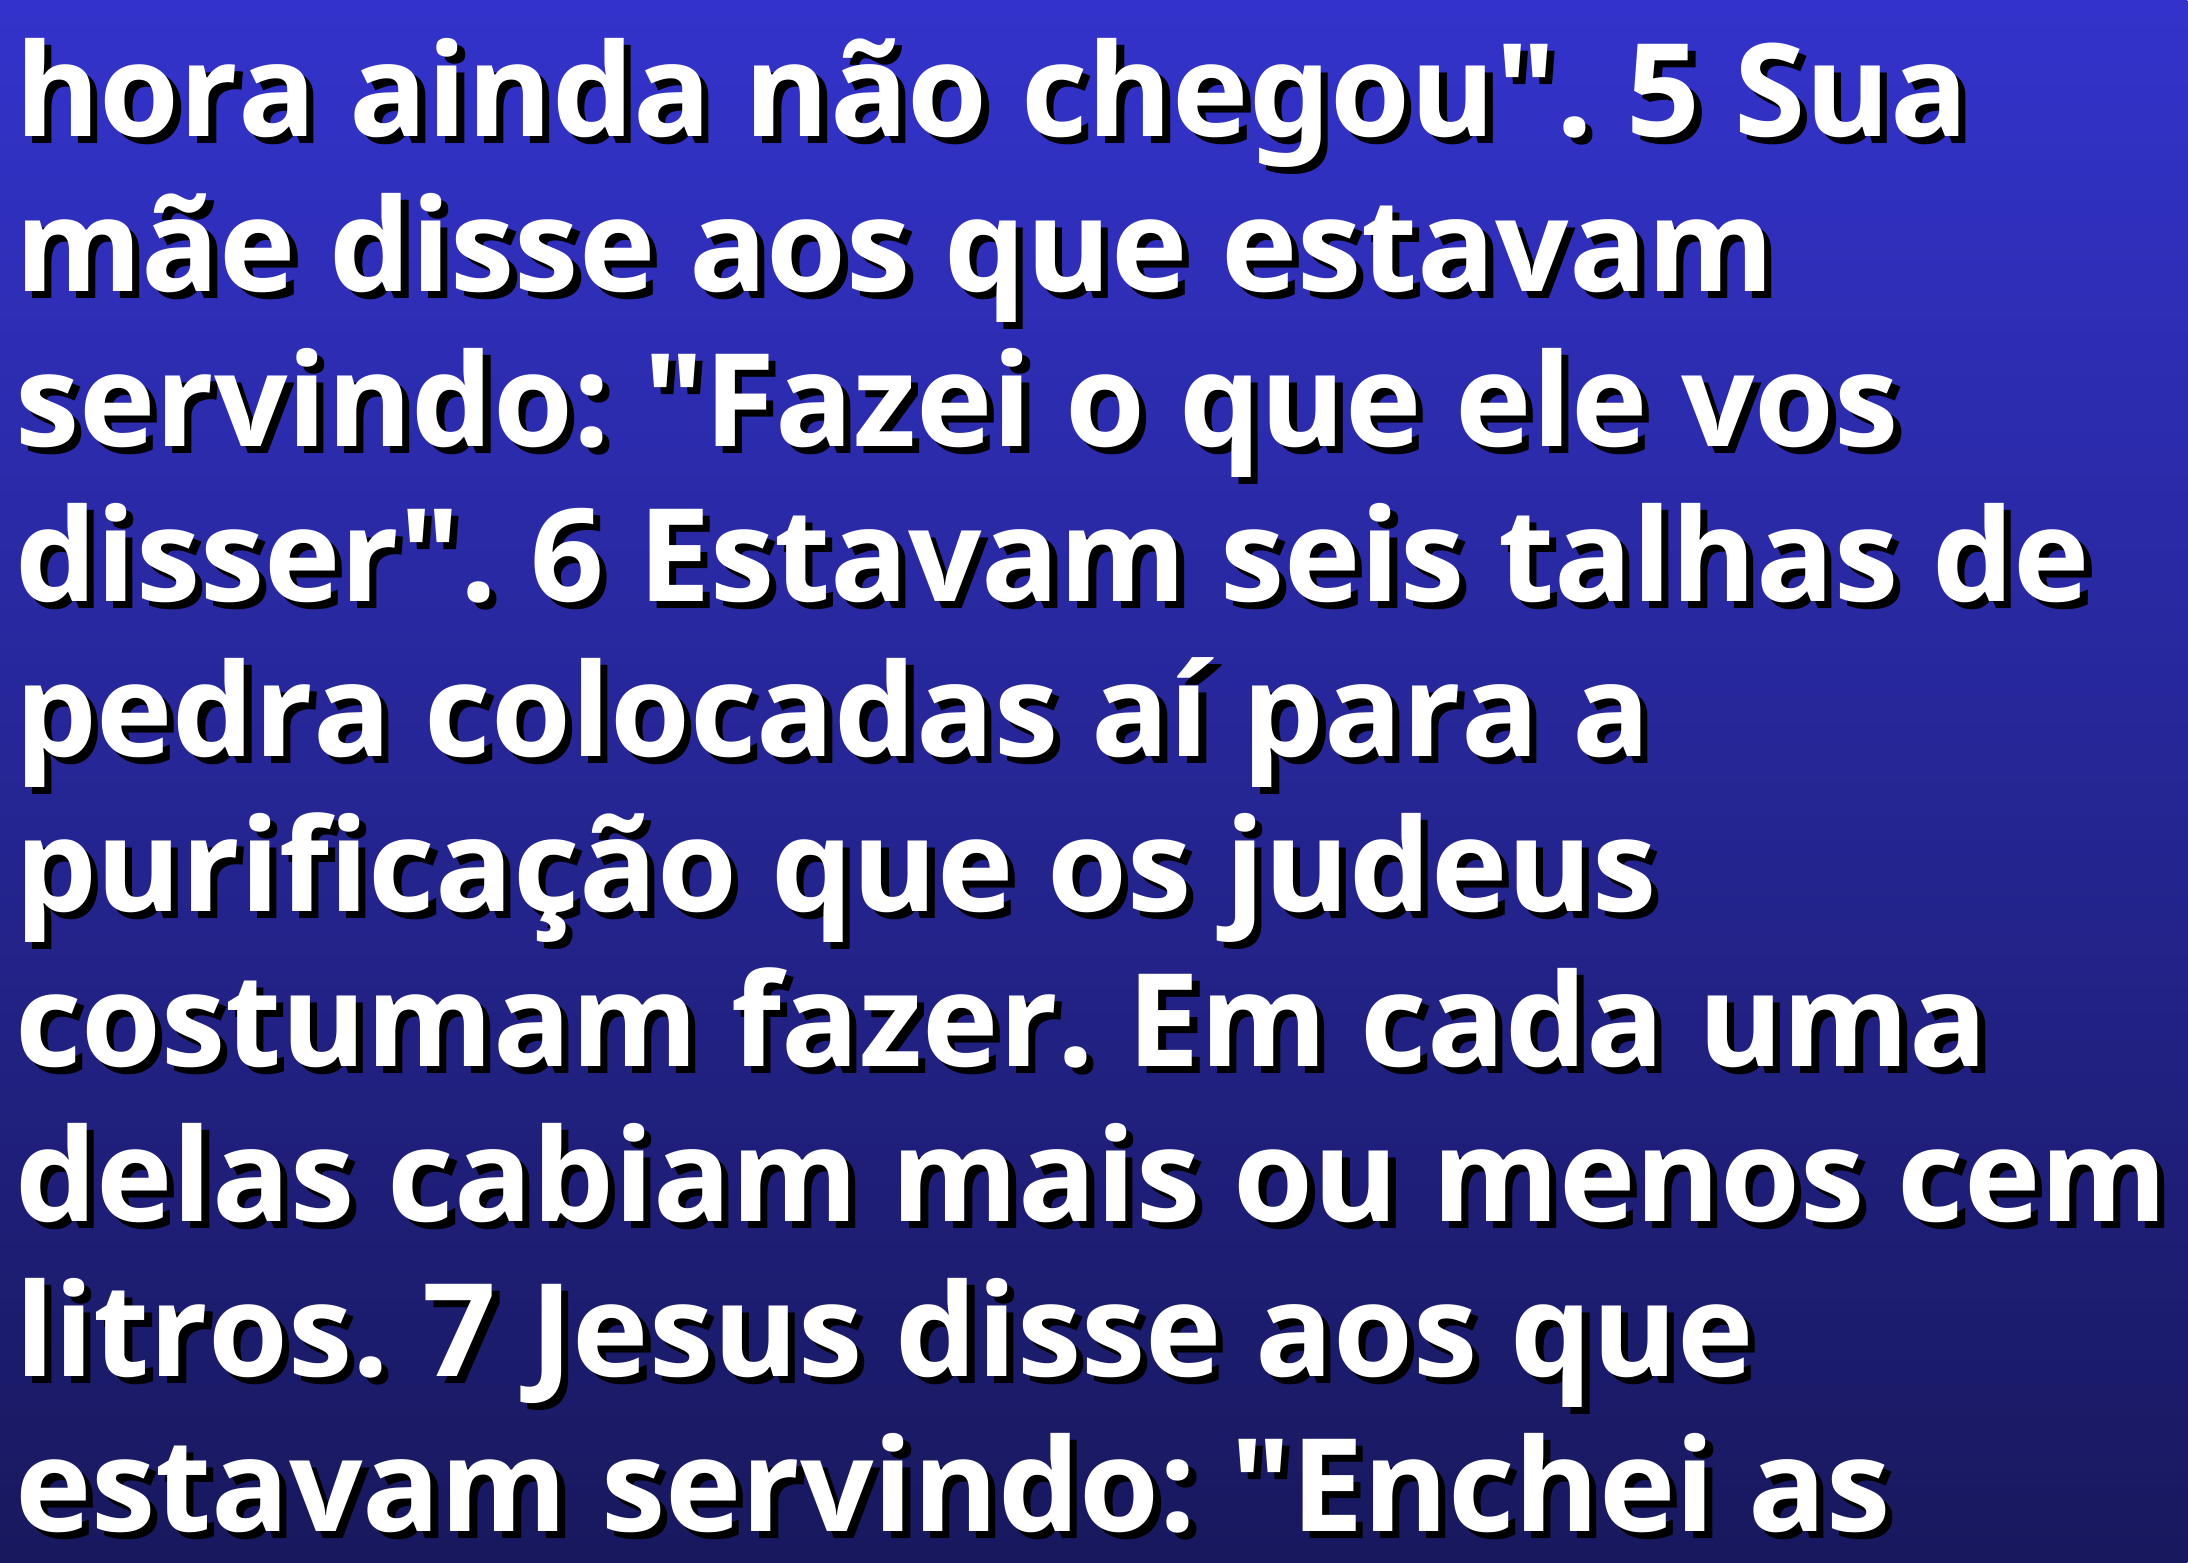

hora ainda não chegou". 5 Sua mãe disse aos que estavam servindo: "Fazei o que ele vos disser". 6 Estavam seis talhas de pedra colocadas aí para a purificação que os judeus costumam fazer. Em cada uma delas cabiam mais ou menos cem litros. 7 Jesus disse aos que estavam servindo: "Enchei as